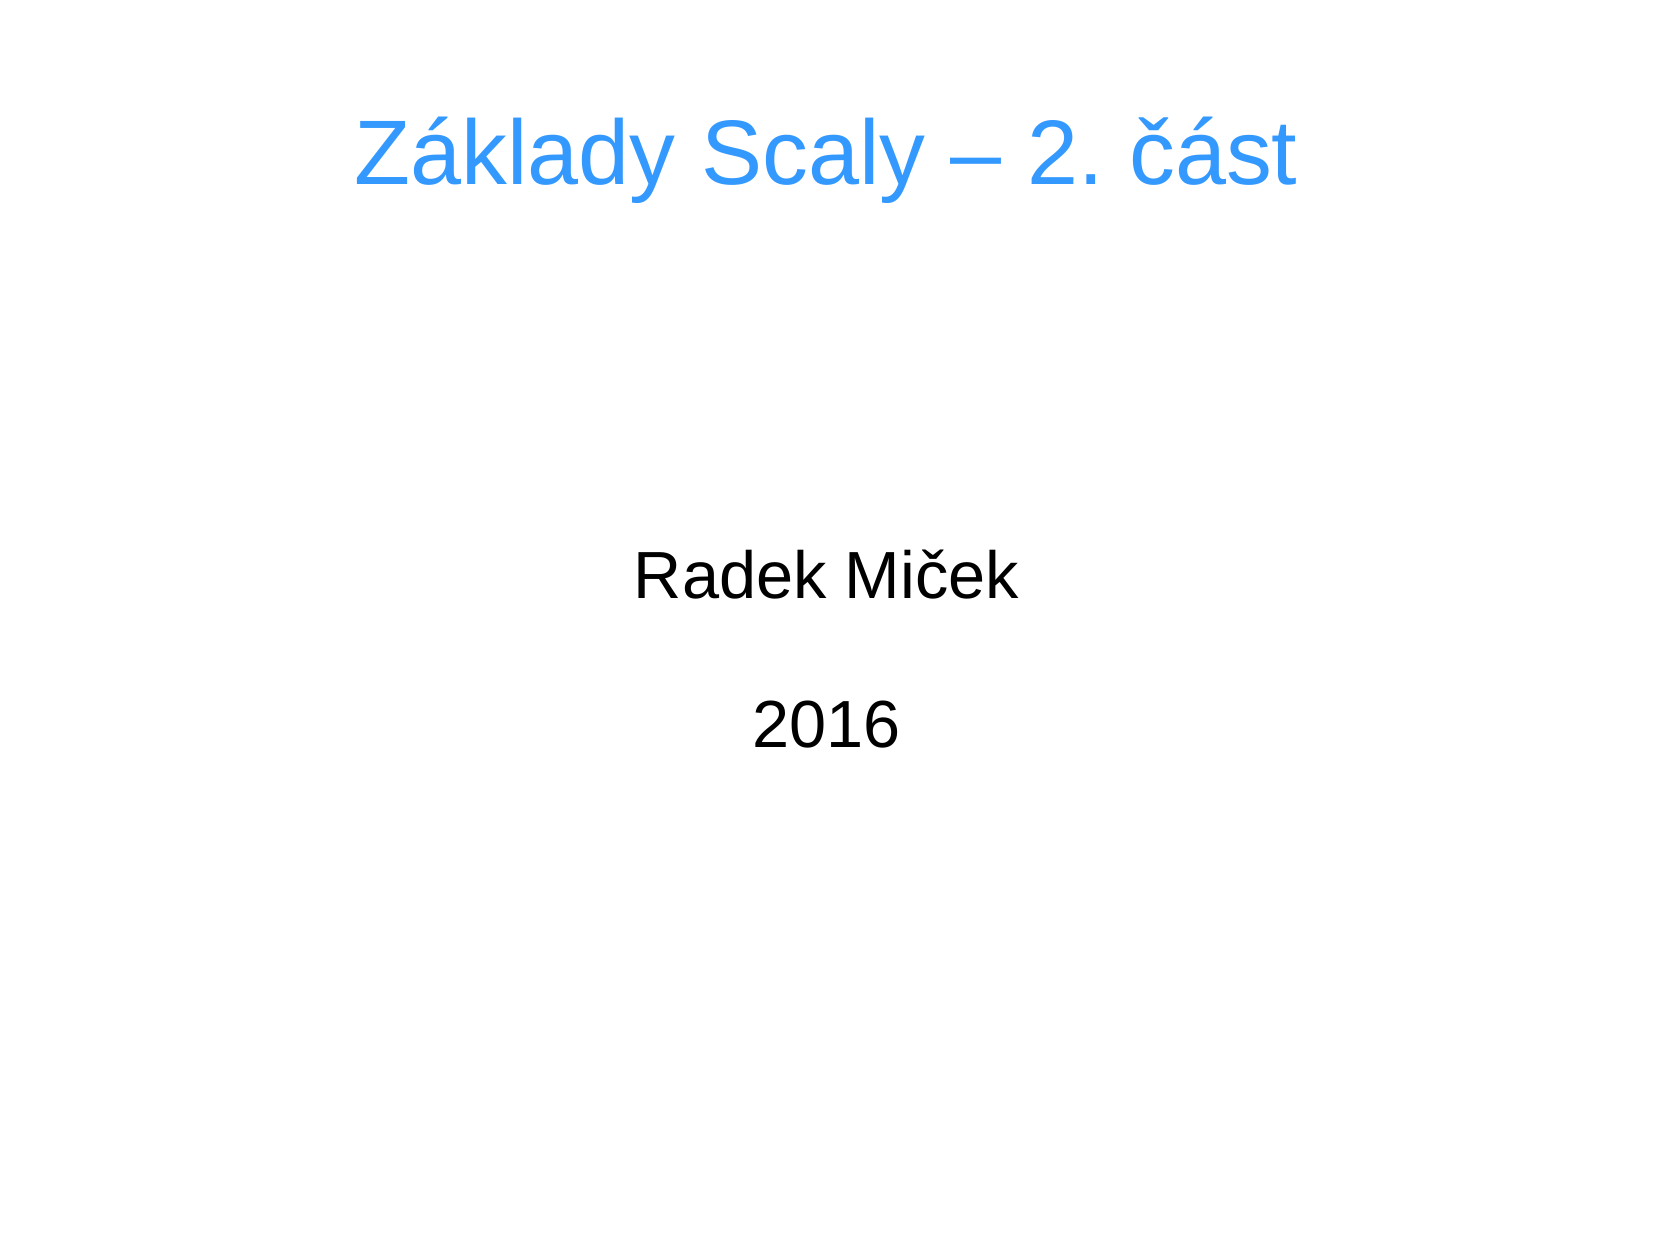

# Základy Scaly – 2. část
Radek Miček
2016